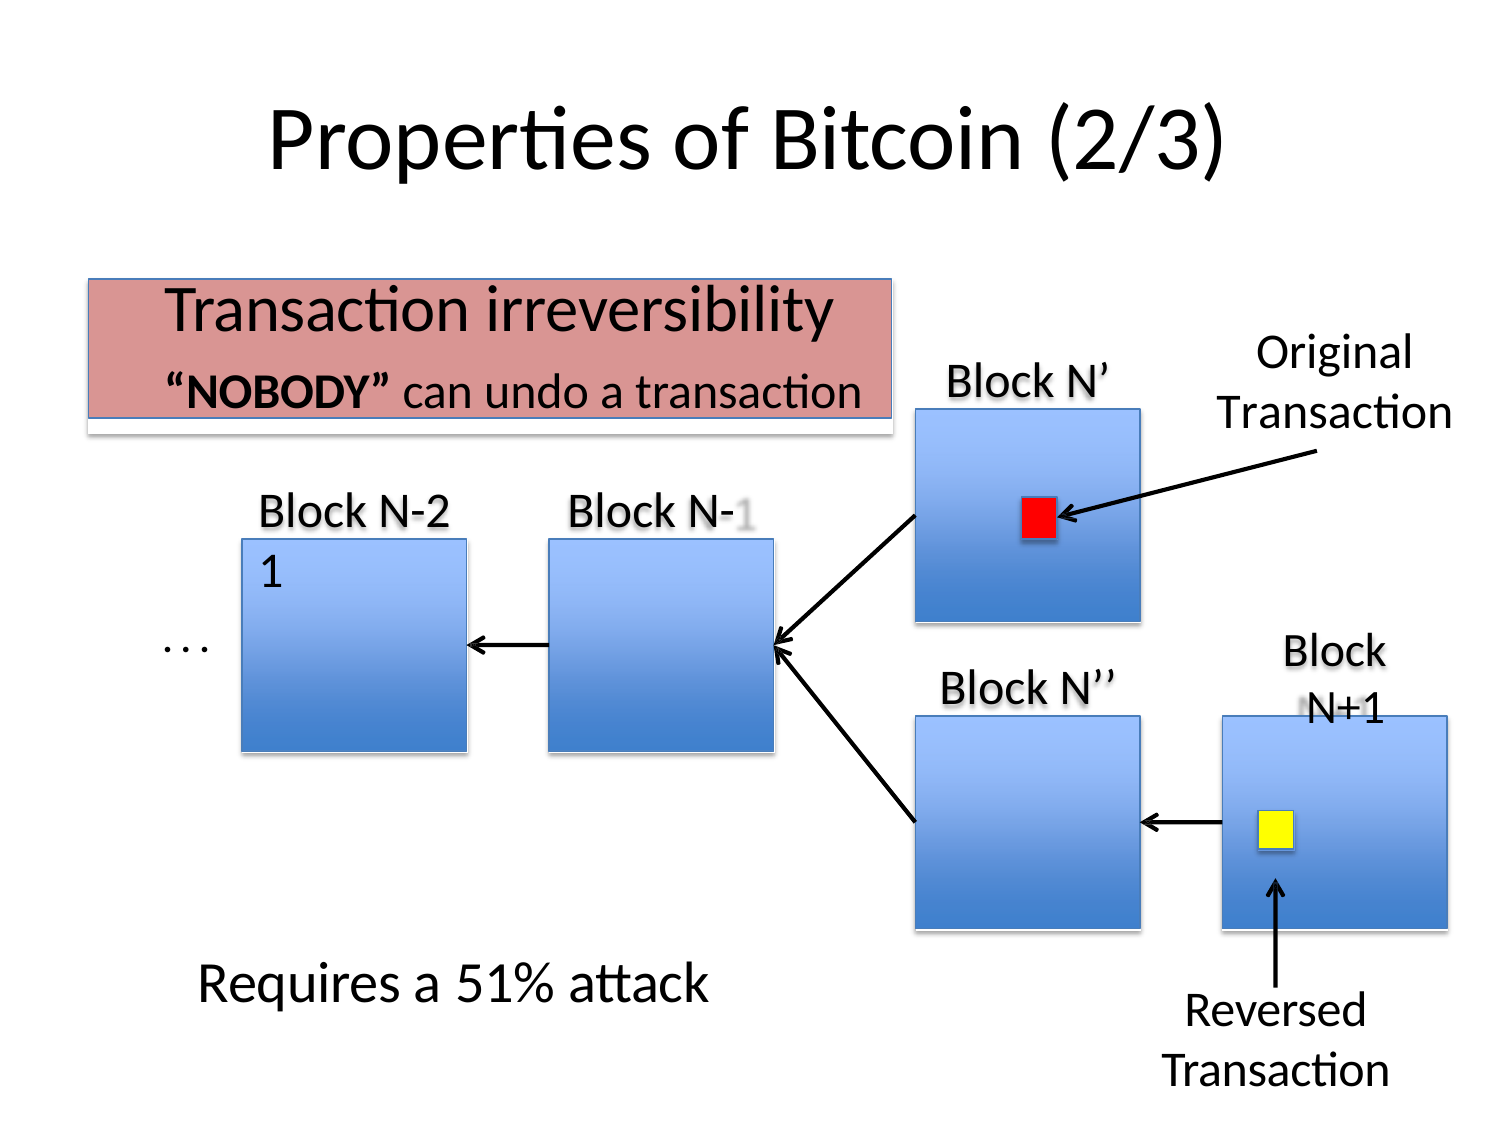

# Properties of Bitcoin (2/3)
Transaction irreversibility
“NOBODY” can undo a transaction
Original
Transaction
Block N’
Block N-2	Block N-1
. . .
Block N+1
Block N’’
Requires a 51% attack
Reversed
Transaction